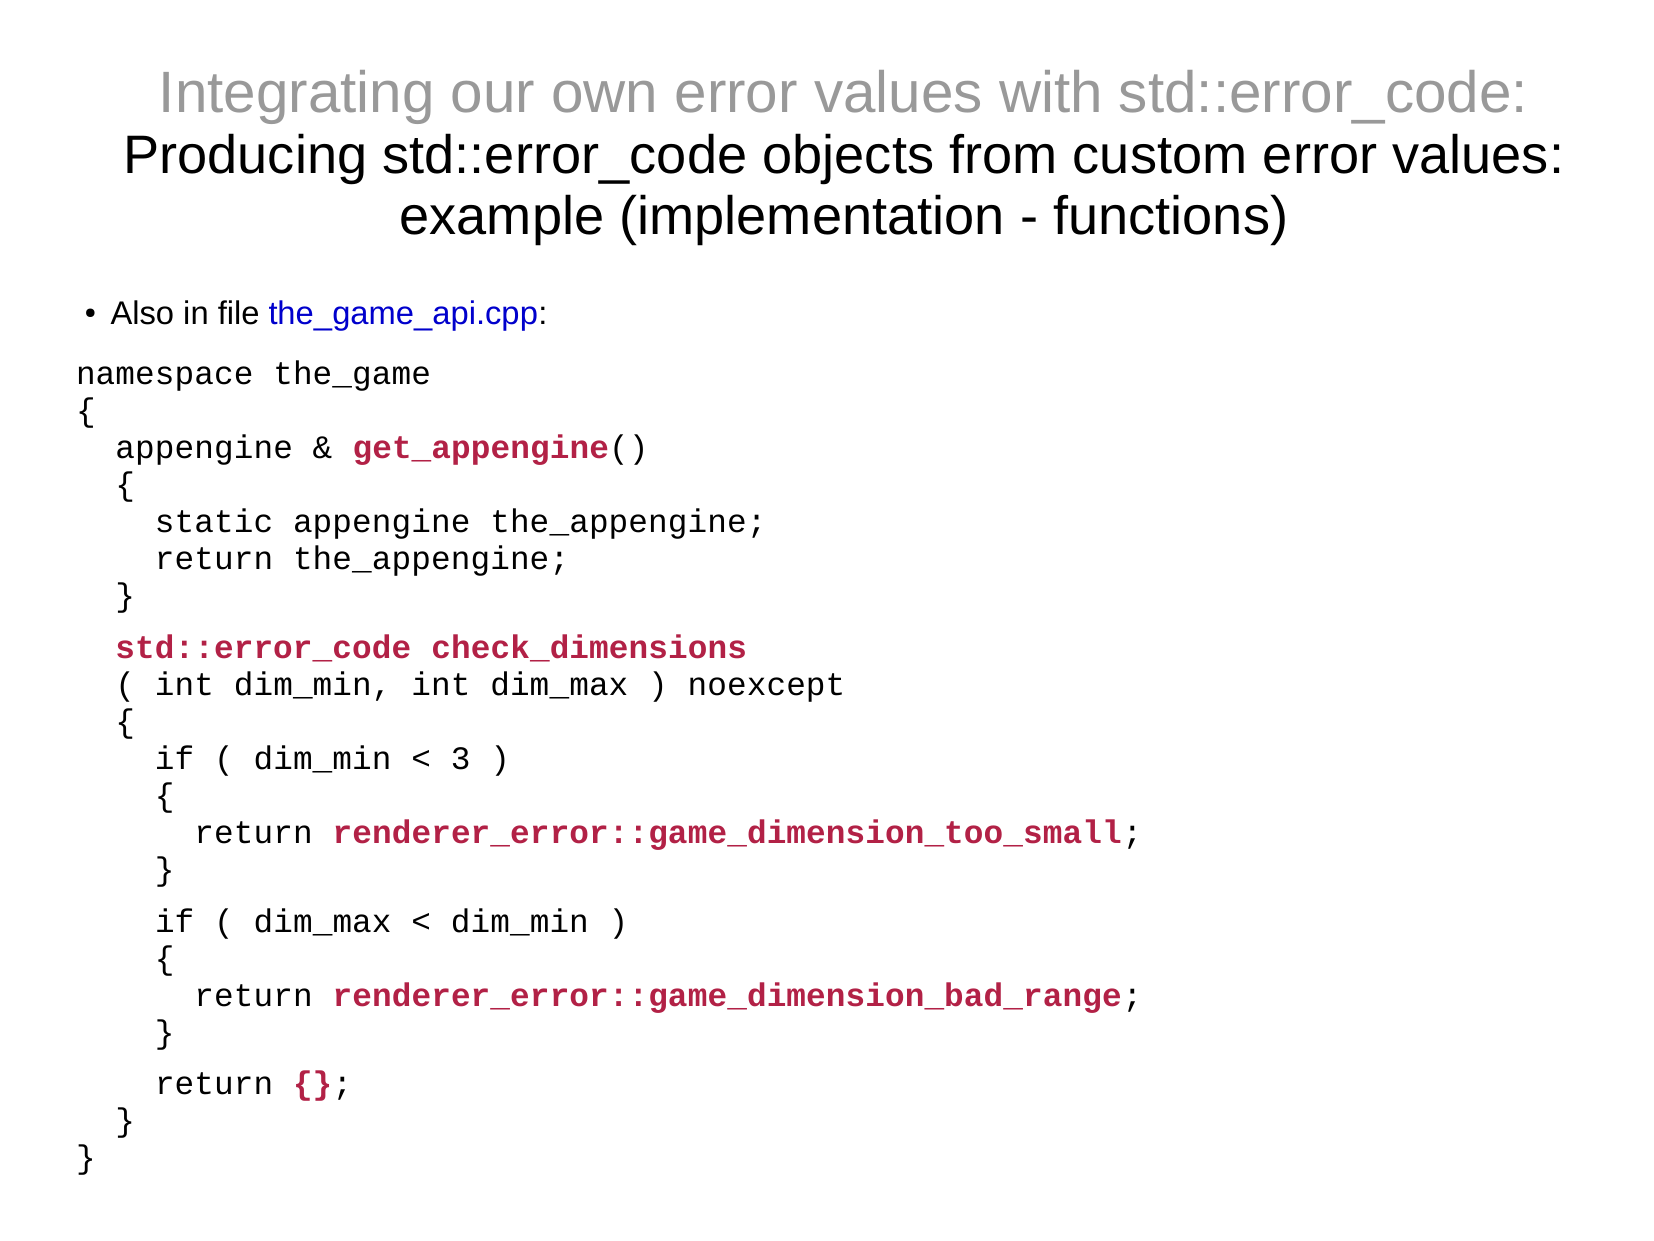

# Integrating our own error values with std::error_code: Producing std::error_code objects from custom error values: example (implementation - functions)
Also in file the_game_api.cpp:
namespace the_game
{
 appengine & get_appengine()
 {
 static appengine the_appengine;
 return the_appengine;
 }
 std::error_code check_dimensions
 ( int dim_min, int dim_max ) noexcept
 {
 if ( dim_min < 3 )
 {
 return renderer_error::game_dimension_too_small;
 }
 if ( dim_max < dim_min )
 {
 return renderer_error::game_dimension_bad_range;
 }
 return {};
 }
}